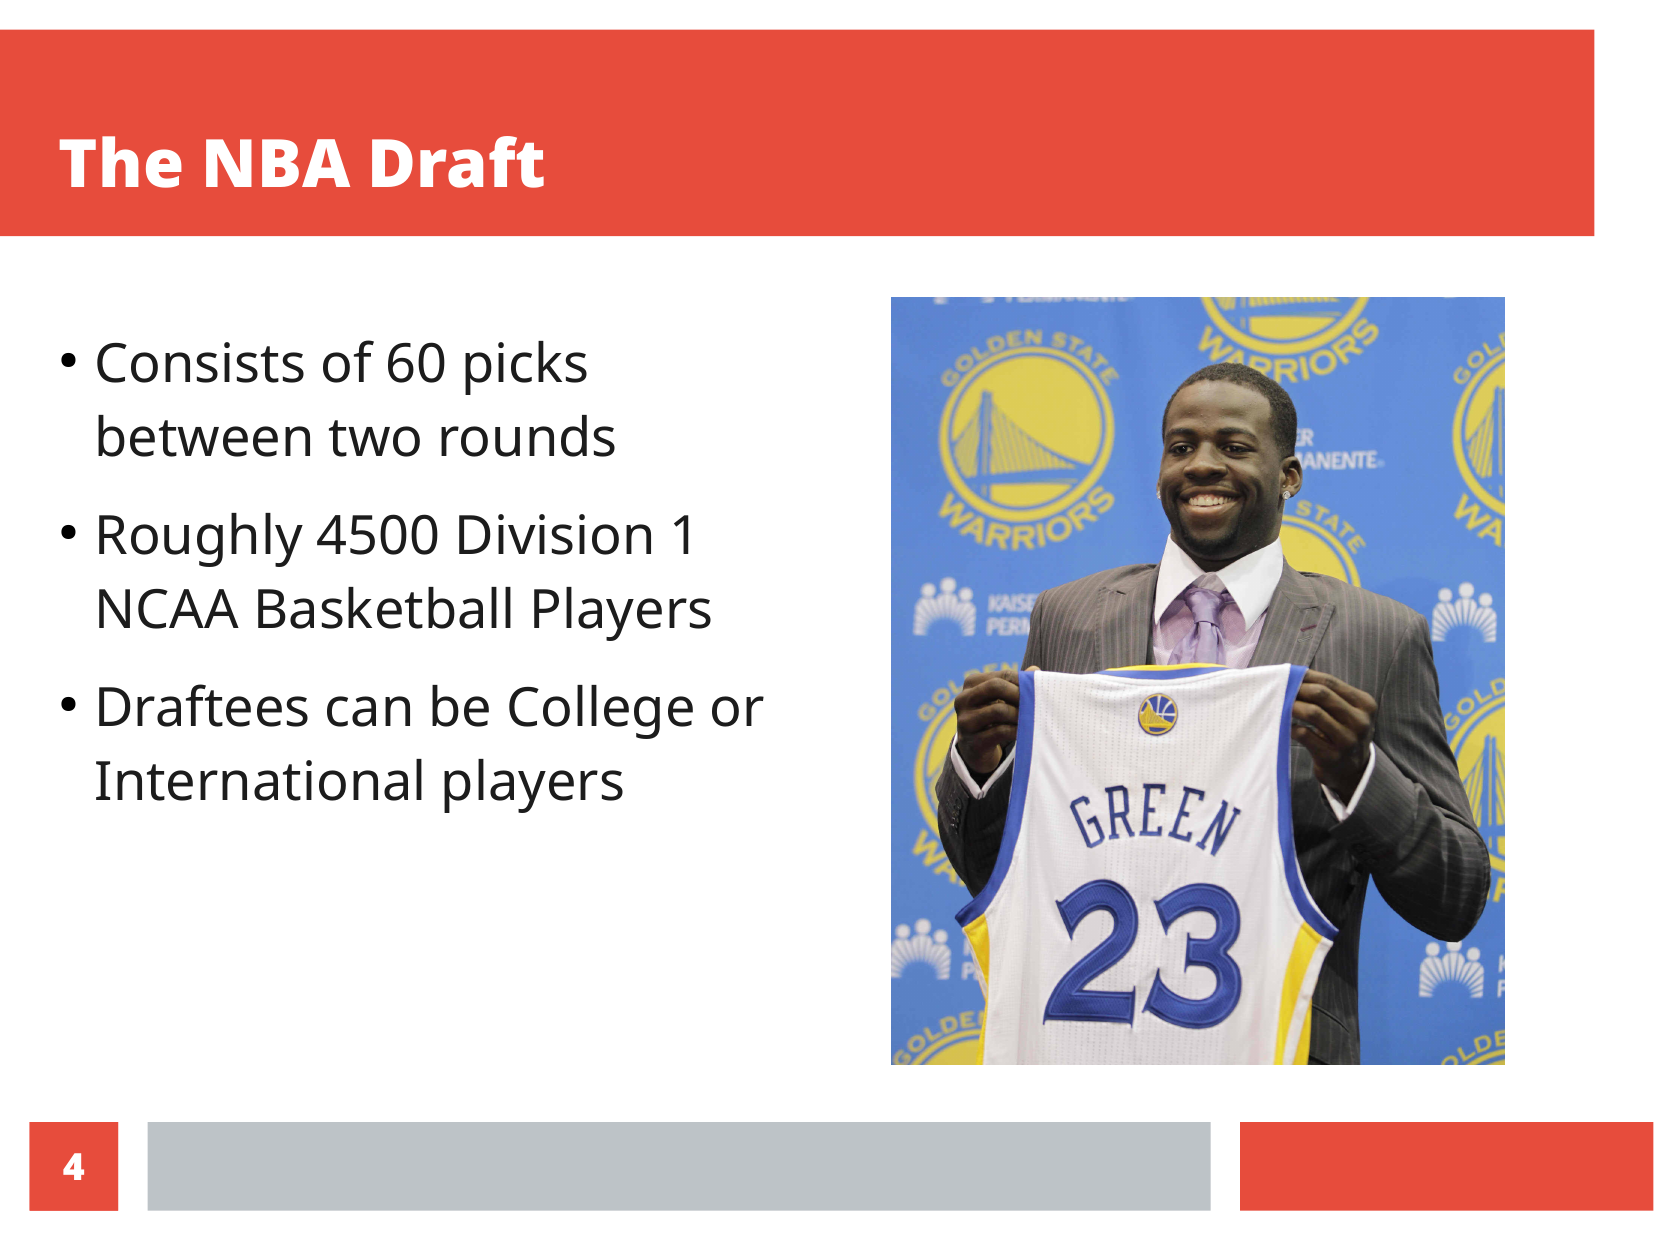

# The NBA Draft
Consists of 60 picks between two rounds
Roughly 4500 Division 1 NCAA Basketball Players
Draftees can be College or International players
4